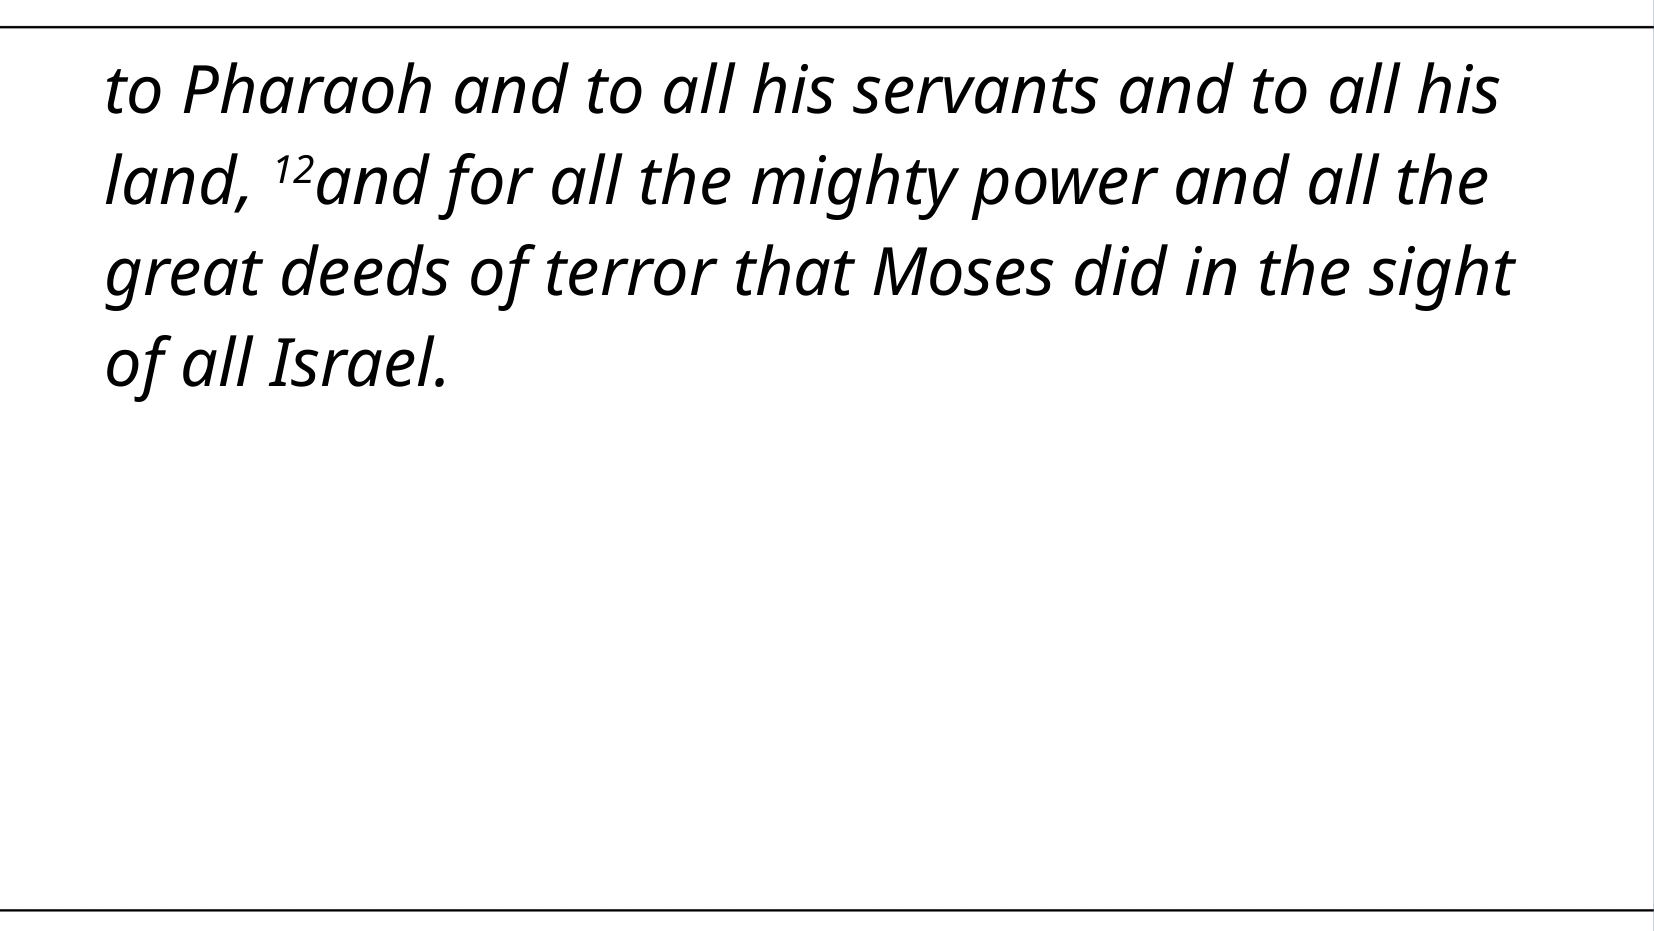

to Pharaoh and to all his servants and to all his land, 12and for all the mighty power and all the great deeds of terror that Moses did in the sight of all Israel.